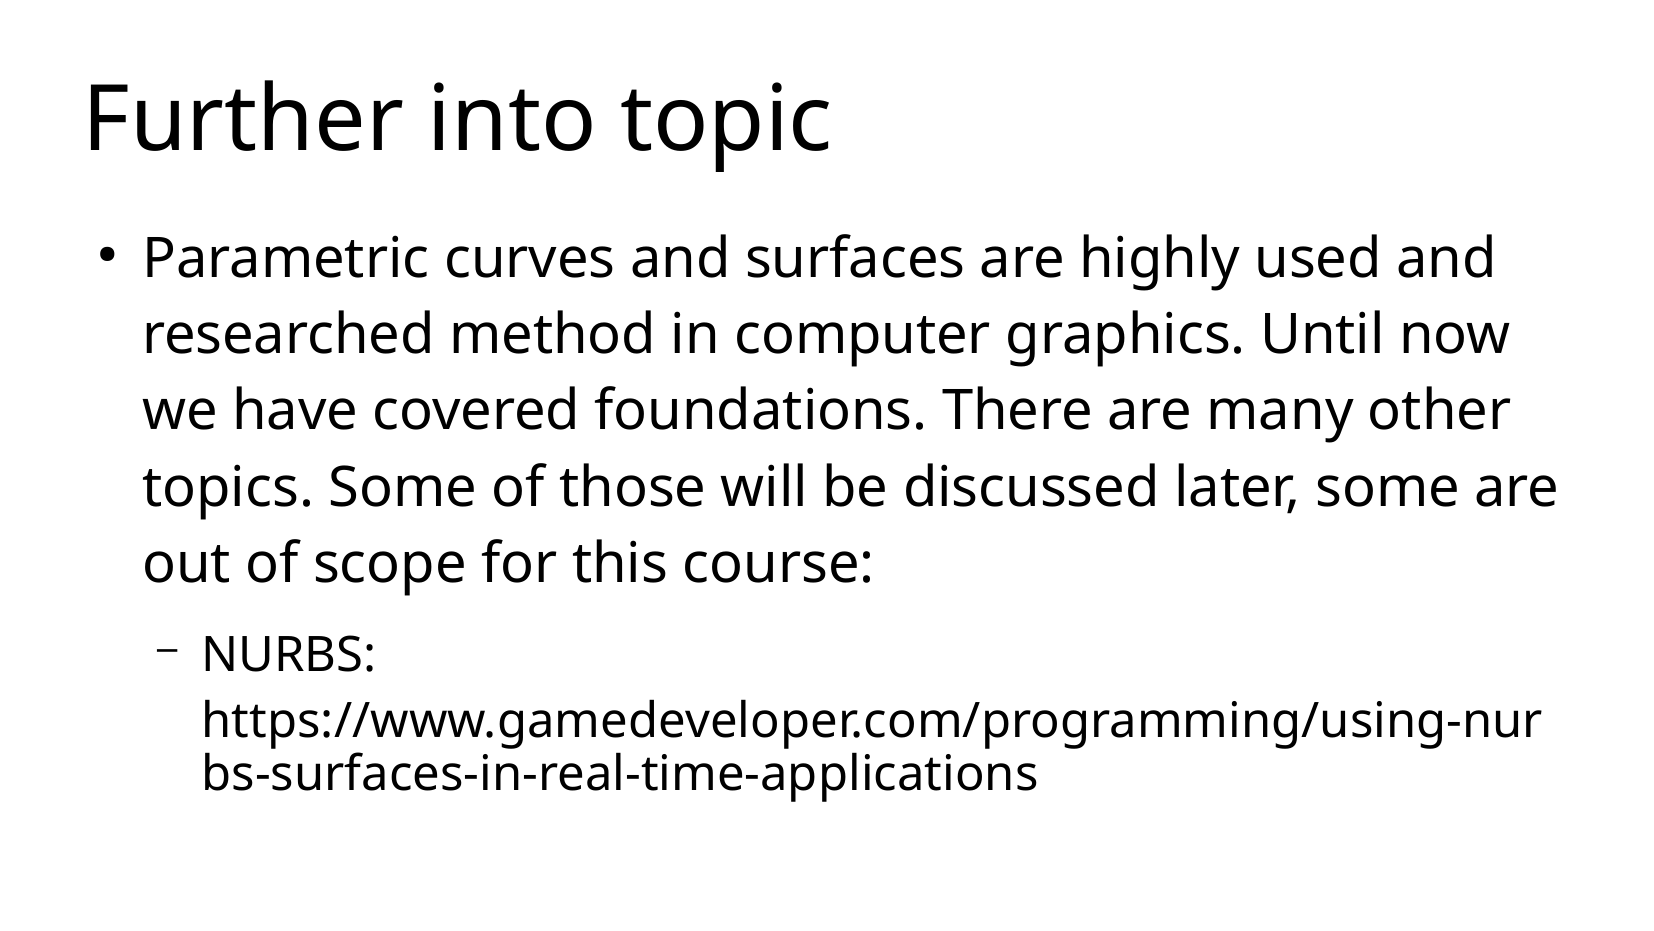

# Further into topic
Parametric curves and surfaces are highly used and researched method in computer graphics. Until now we have covered foundations. There are many other topics. Some of those will be discussed later, some are out of scope for this course:
NURBS: https://www.gamedeveloper.com/programming/using-nurbs-surfaces-in-real-time-applications